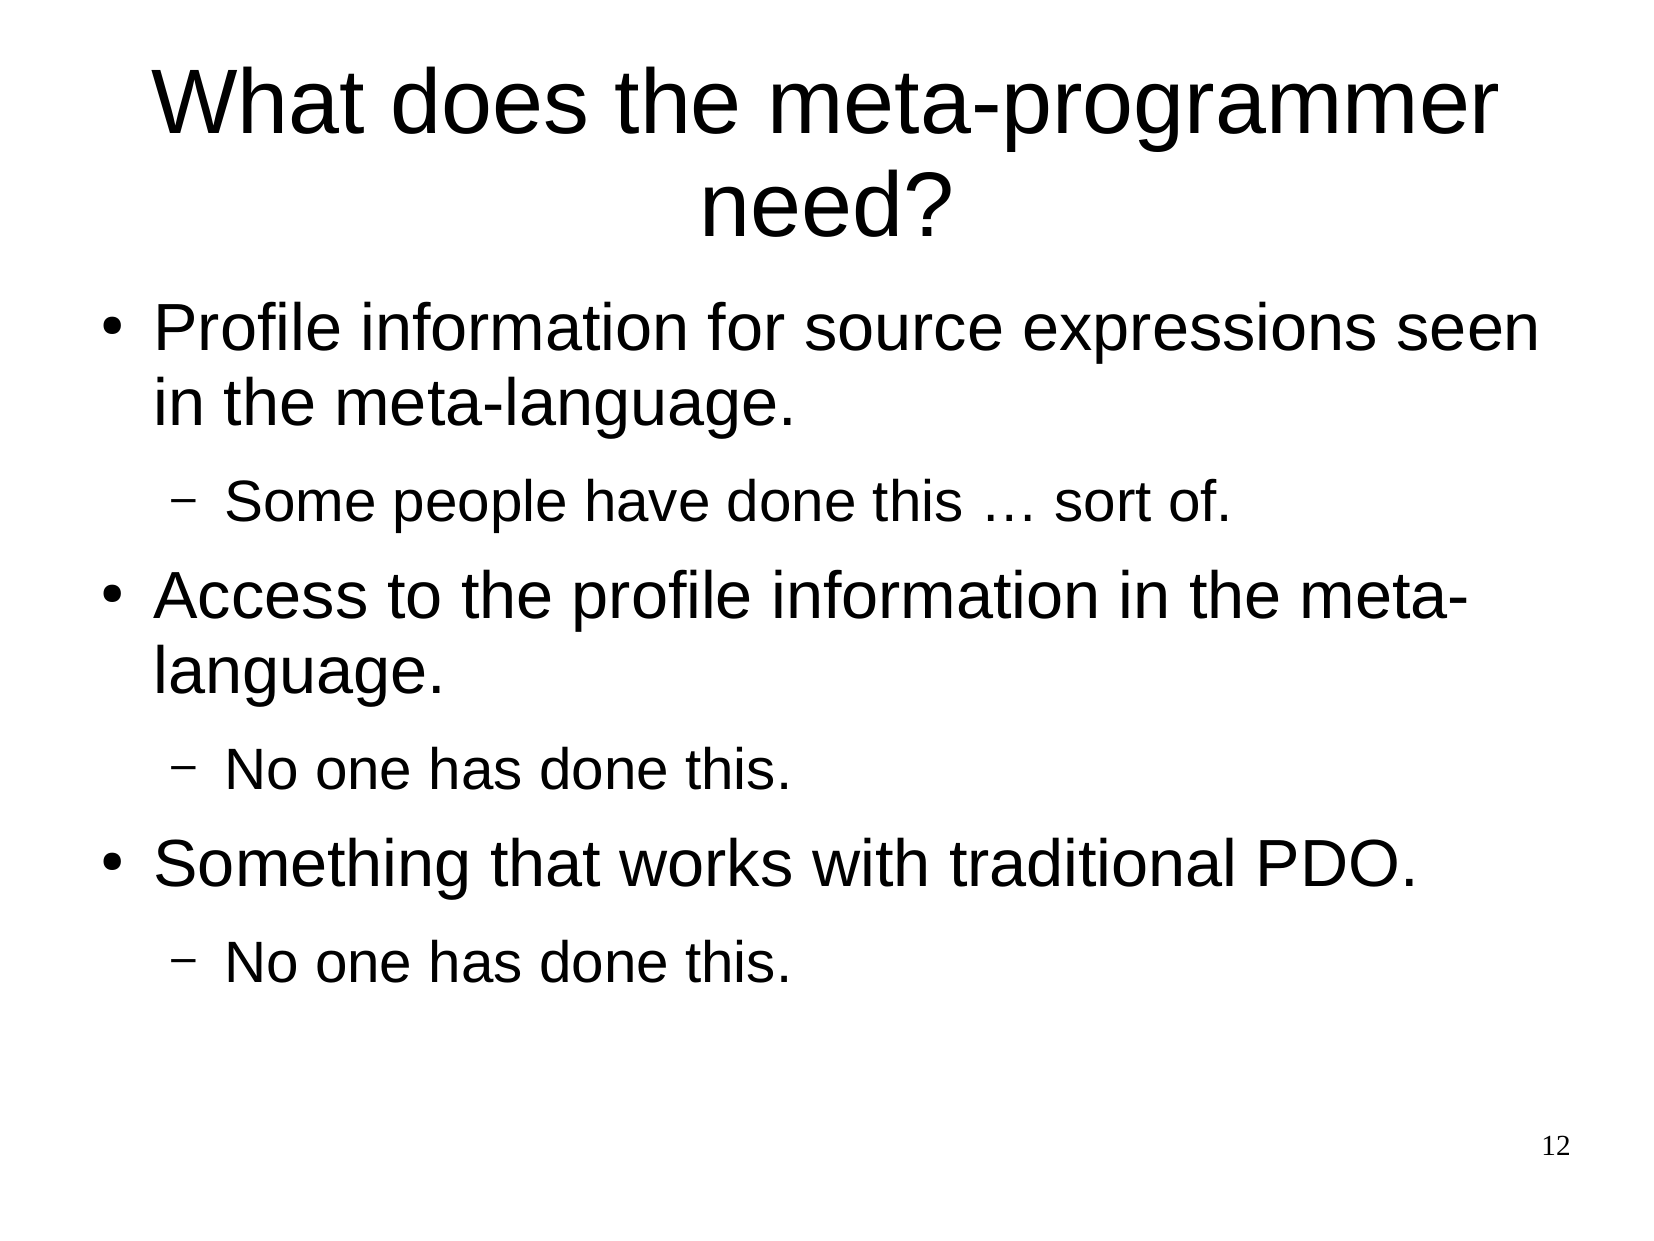

# What does the meta-programmer need?
Profile information for source expressions seen in the meta-language.
Some people have done this … sort of.
Access to the profile information in the meta-language.
No one has done this.
Something that works with traditional PDO.
No one has done this.
12